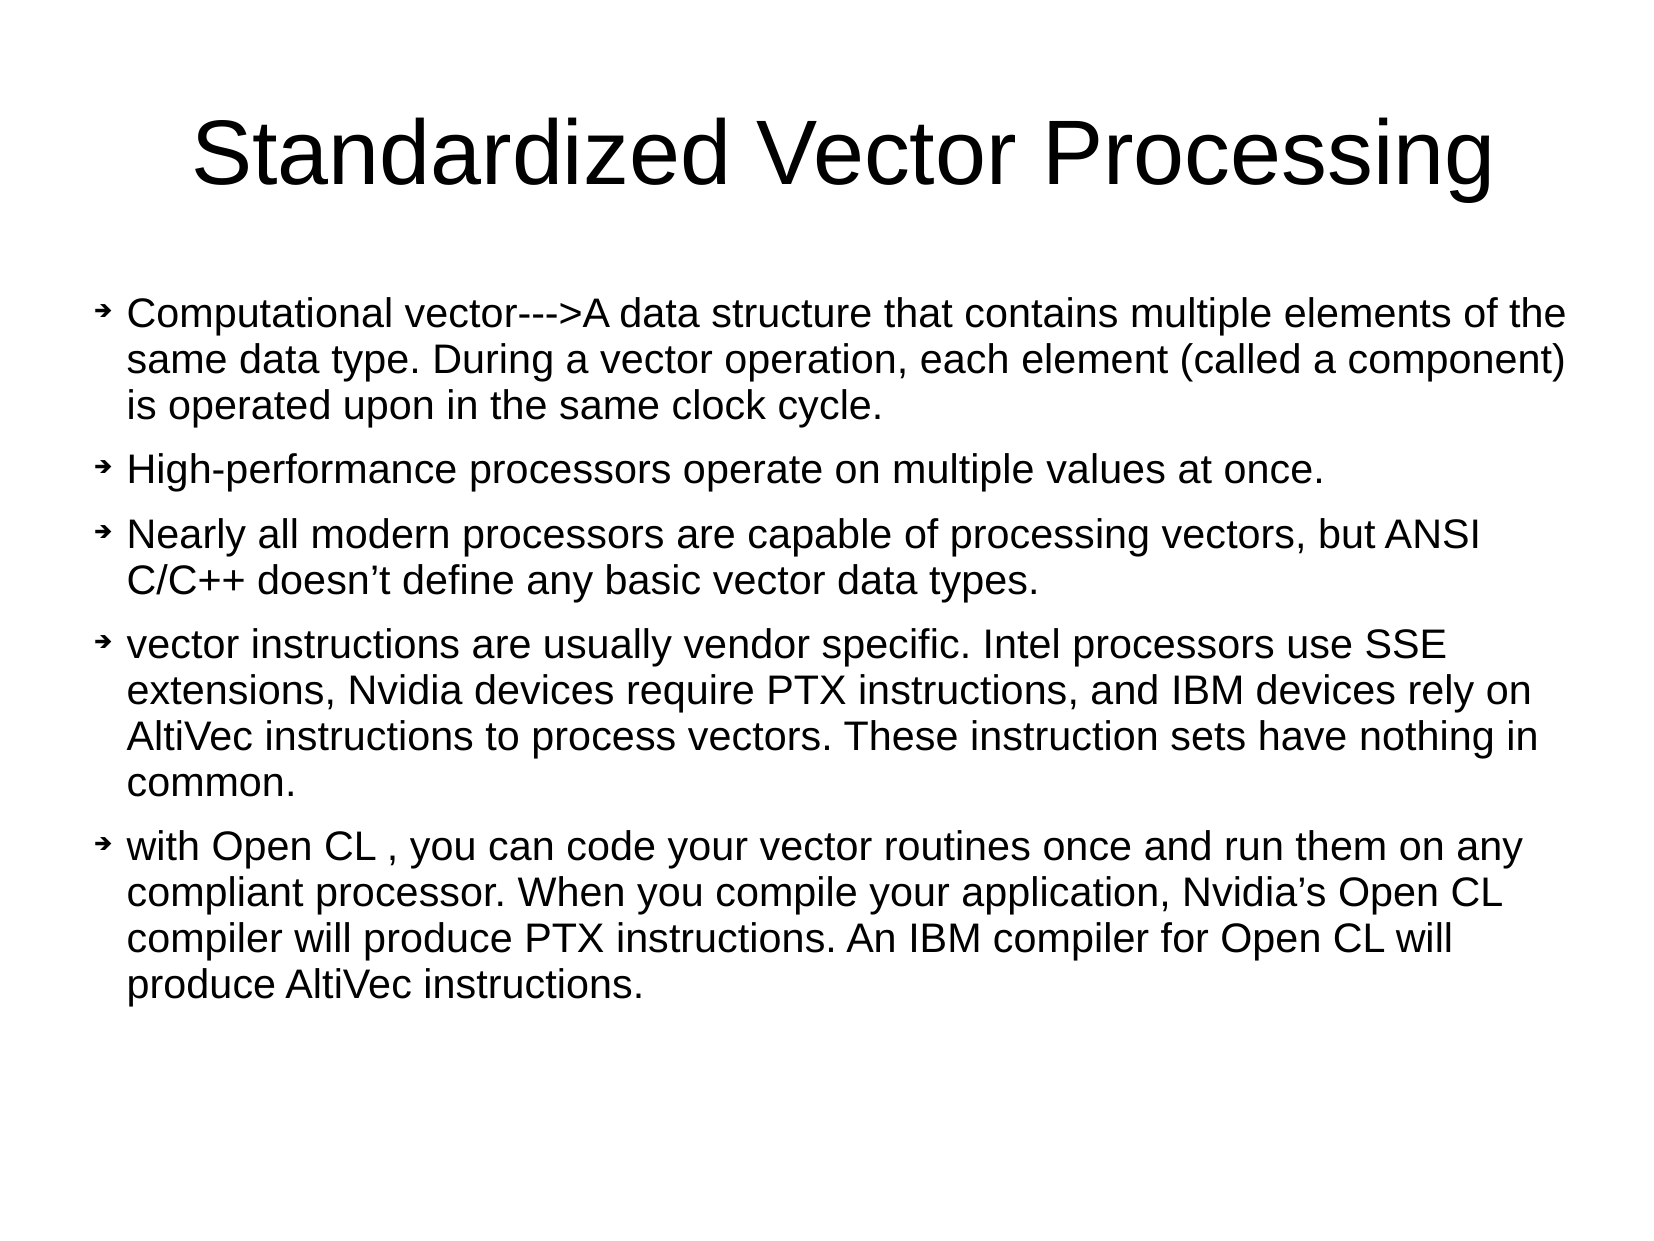

# Standardized Vector Processing
Computational vector--->A data structure that contains multiple elements of the same data type. During a vector operation, each element (called a component) is operated upon in the same clock cycle.
High-performance processors operate on multiple values at once.
Nearly all modern processors are capable of processing vectors, but ANSI C/C++ doesn’t define any basic vector data types.
vector instructions are usually vendor specific. Intel processors use SSE extensions, Nvidia devices require PTX instructions, and IBM devices rely on AltiVec instructions to process vectors. These instruction sets have nothing in common.
with Open CL , you can code your vector routines once and run them on any compliant processor. When you compile your application, Nvidia’s Open CL compiler will produce PTX instructions. An IBM compiler for Open CL will produce AltiVec instructions.